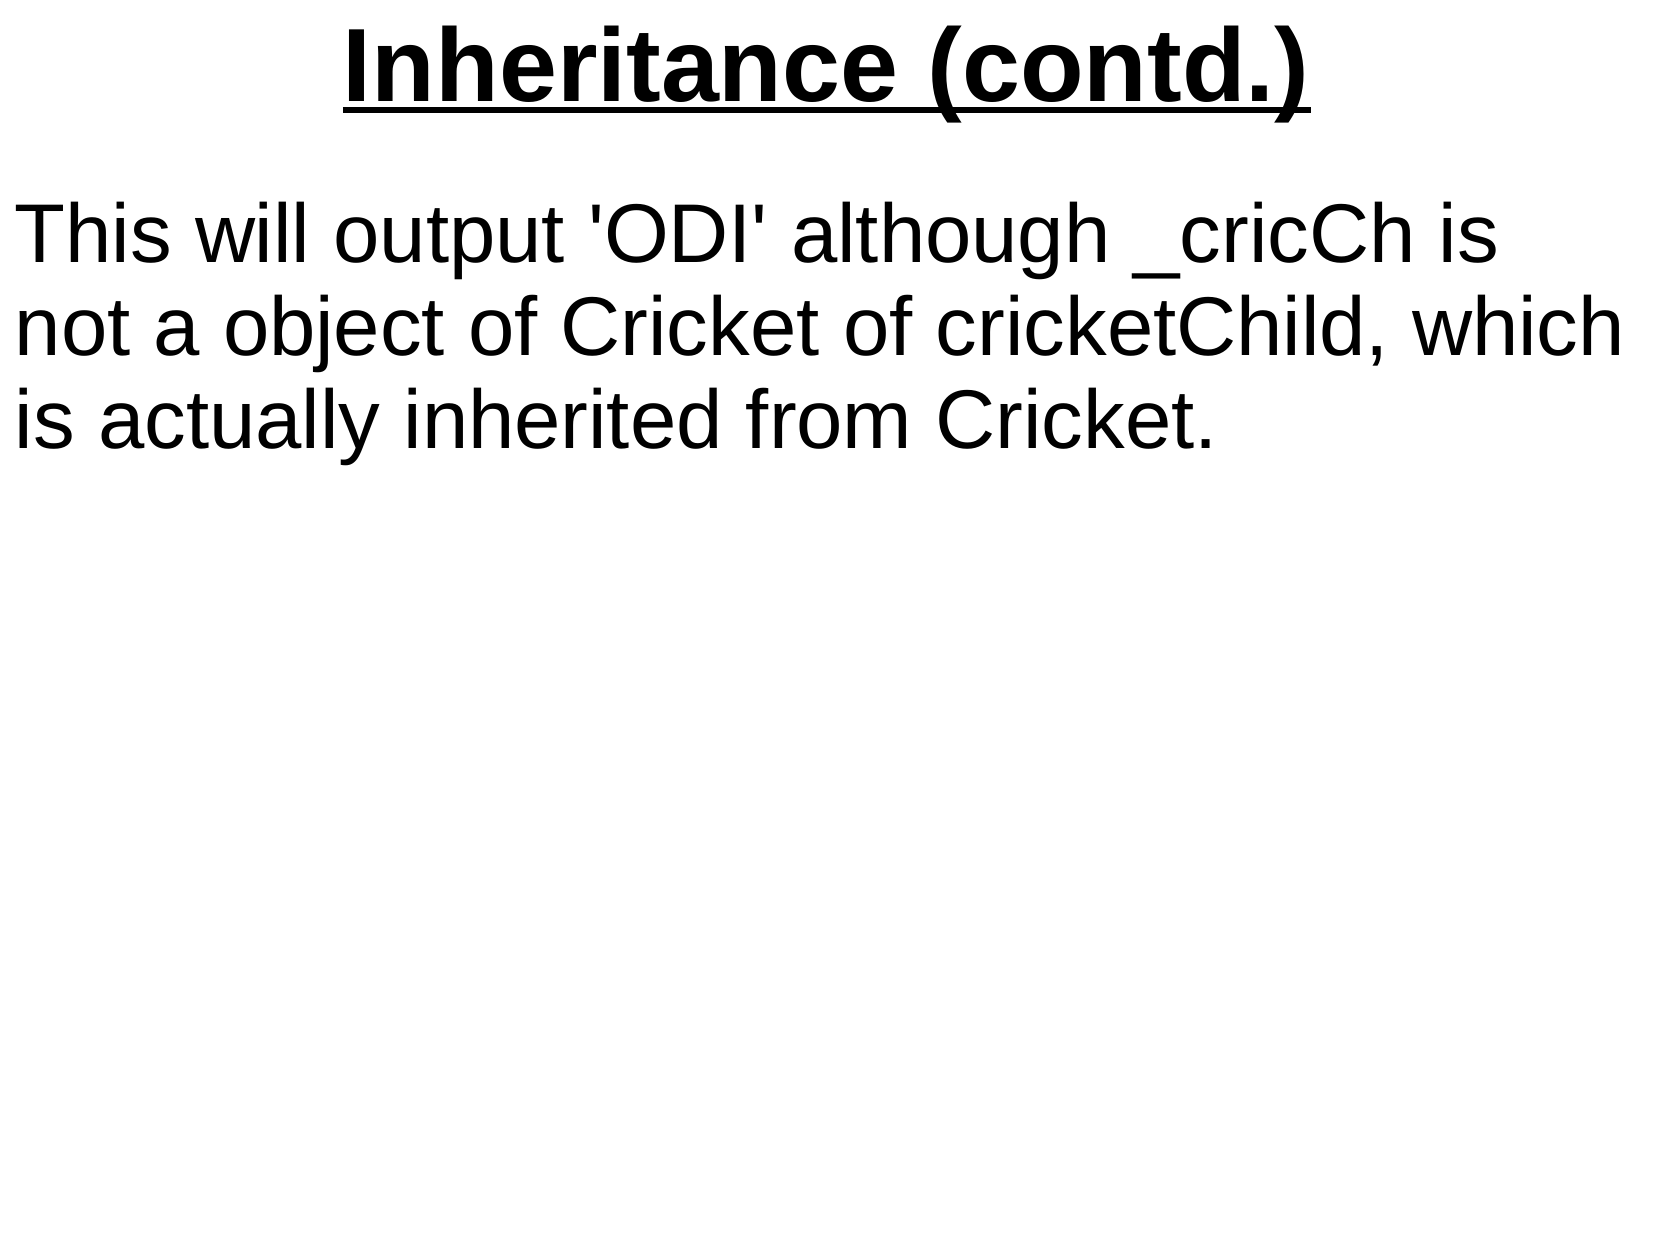

Inheritance (contd.)
This will output 'ODI' although _cricCh is not a object of Cricket of cricketChild, which is actually inherited from Cricket.